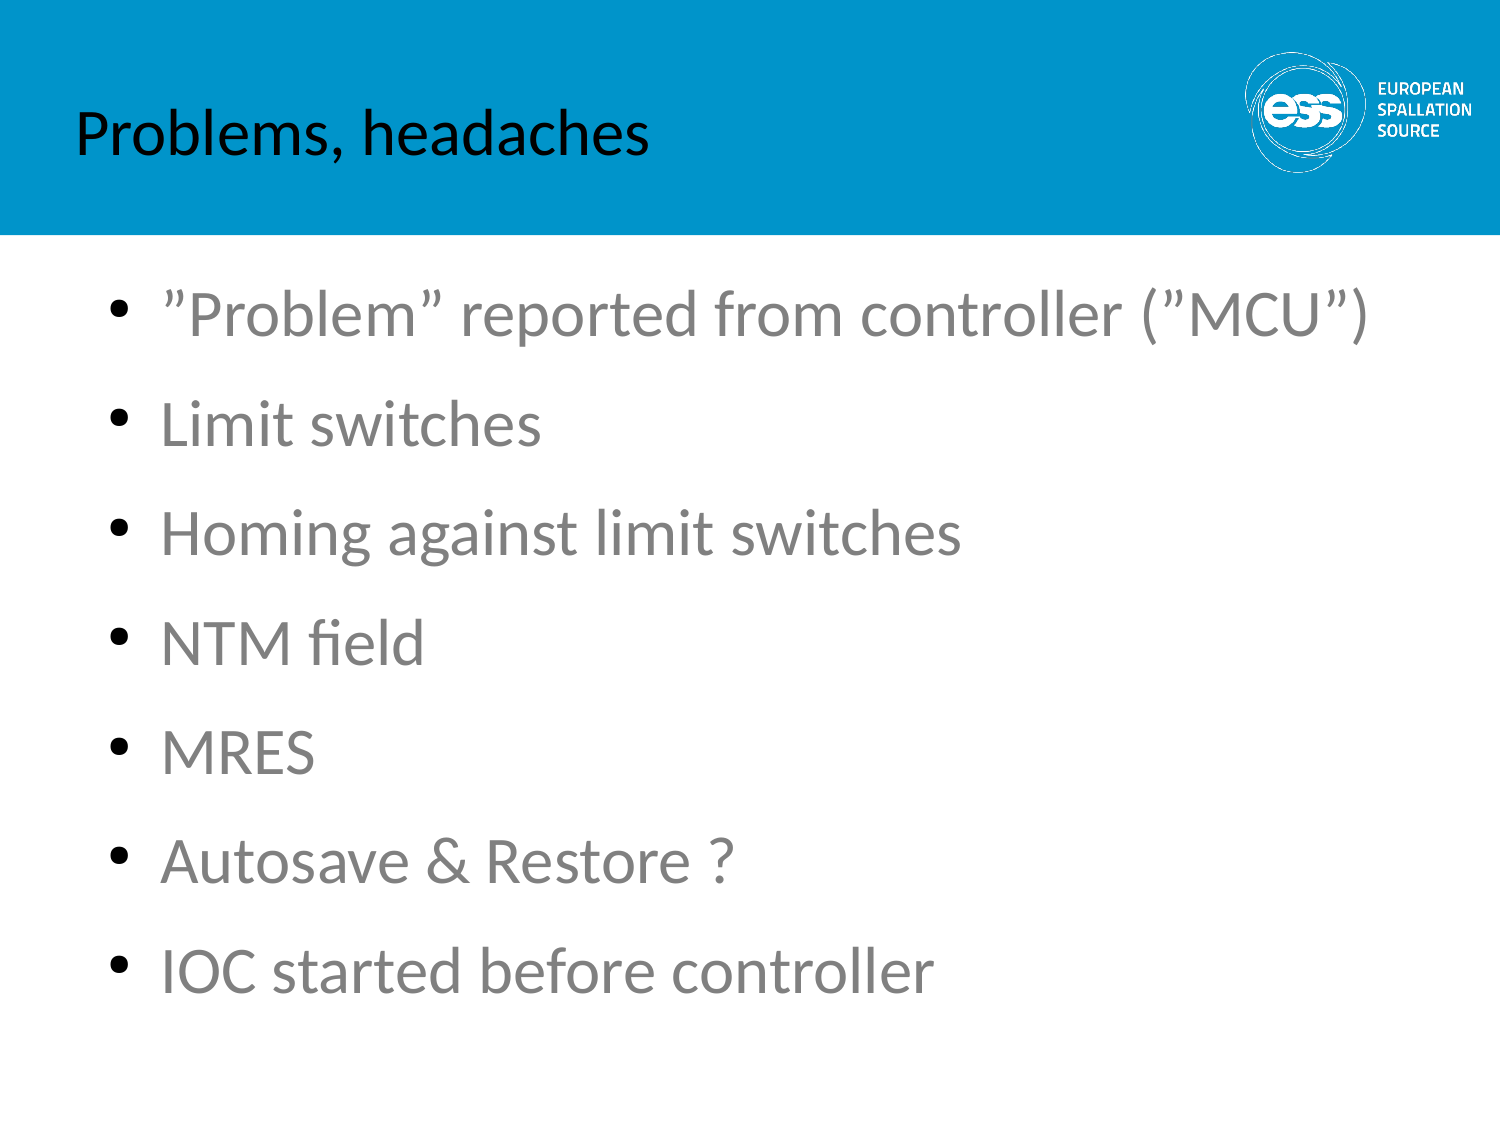

# Problems, headaches
”Problem” reported from controller (”MCU”)
Limit switches
Homing against limit switches
NTM field
MRES
Autosave & Restore ?
IOC started before controller